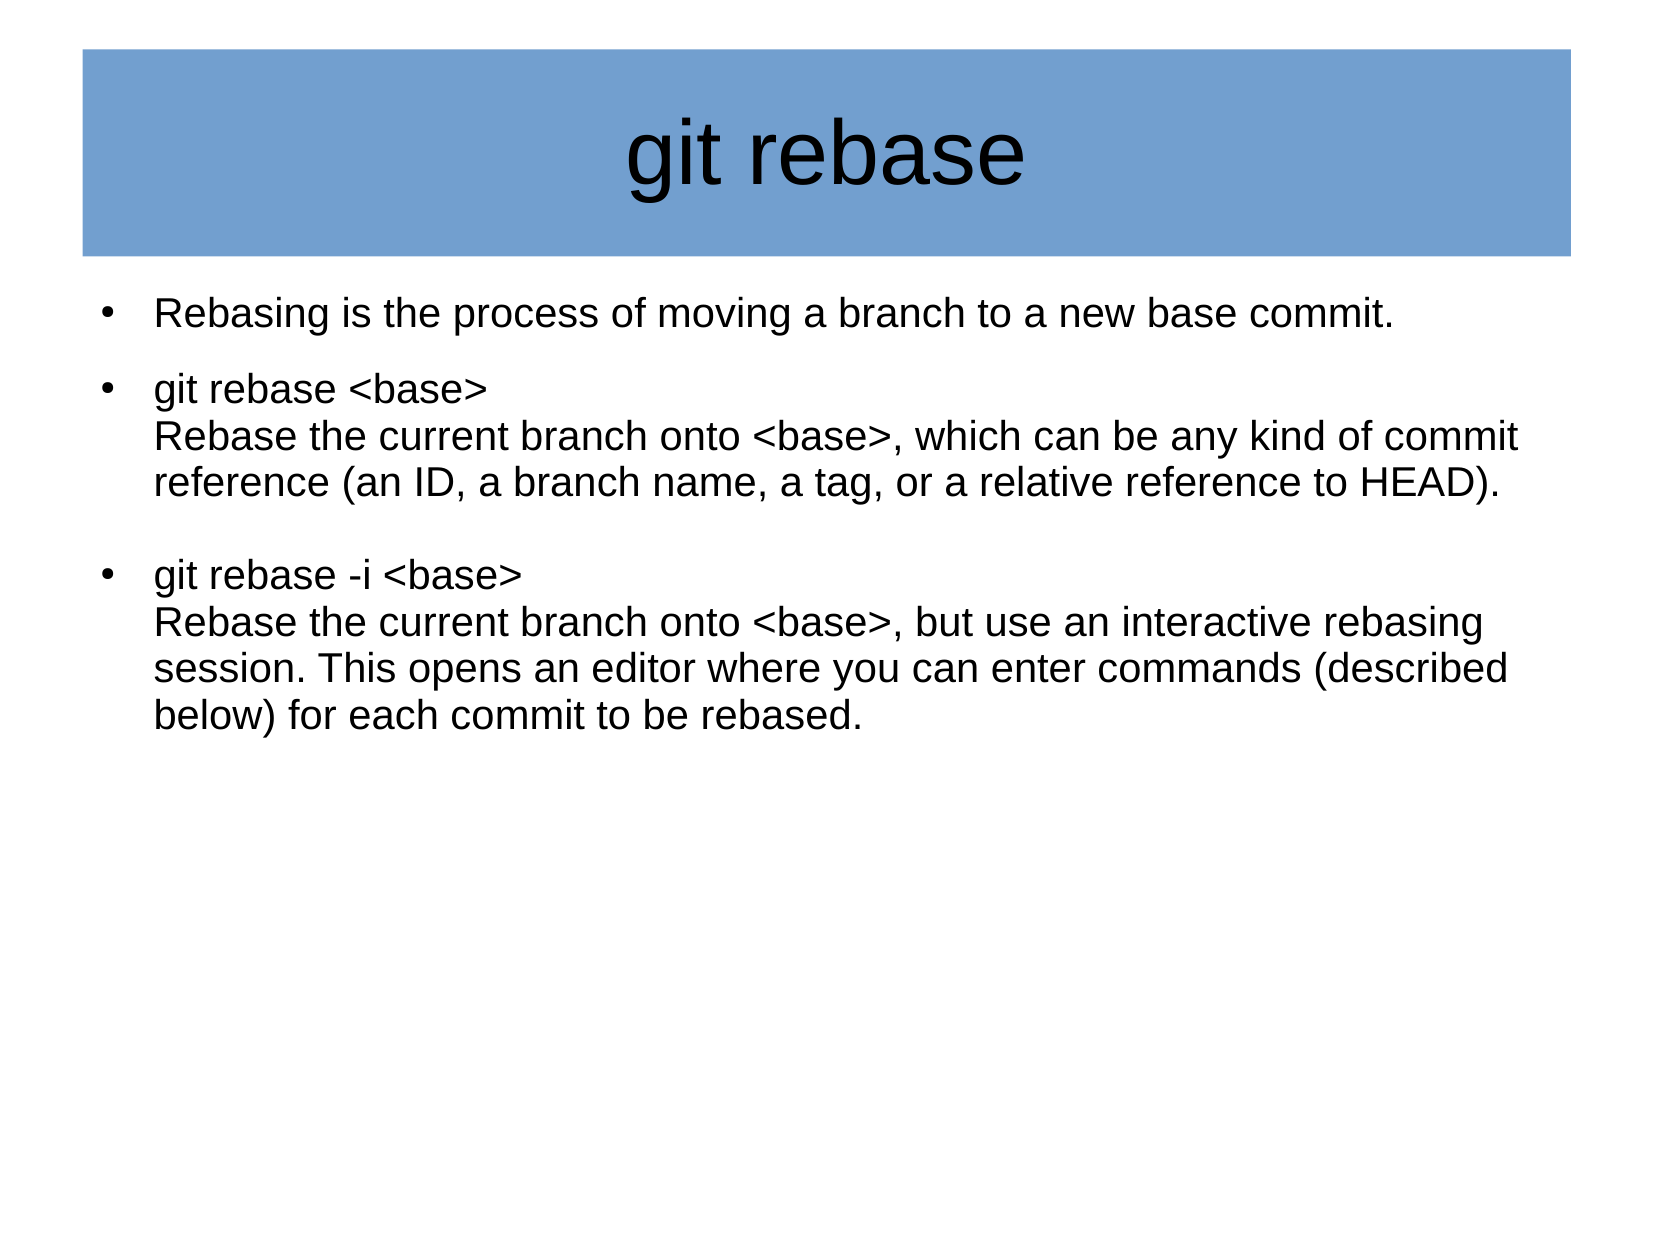

# git rebase
Rebasing is the process of moving a branch to a new base commit.
git rebase <base>
Rebase the current branch onto <base>, which can be any kind of commit reference (an ID, a branch name, a tag, or a relative reference to HEAD).
git rebase -i <base>
Rebase the current branch onto <base>, but use an interactive rebasing session. This opens an editor where you can enter commands (described below) for each commit to be rebased.